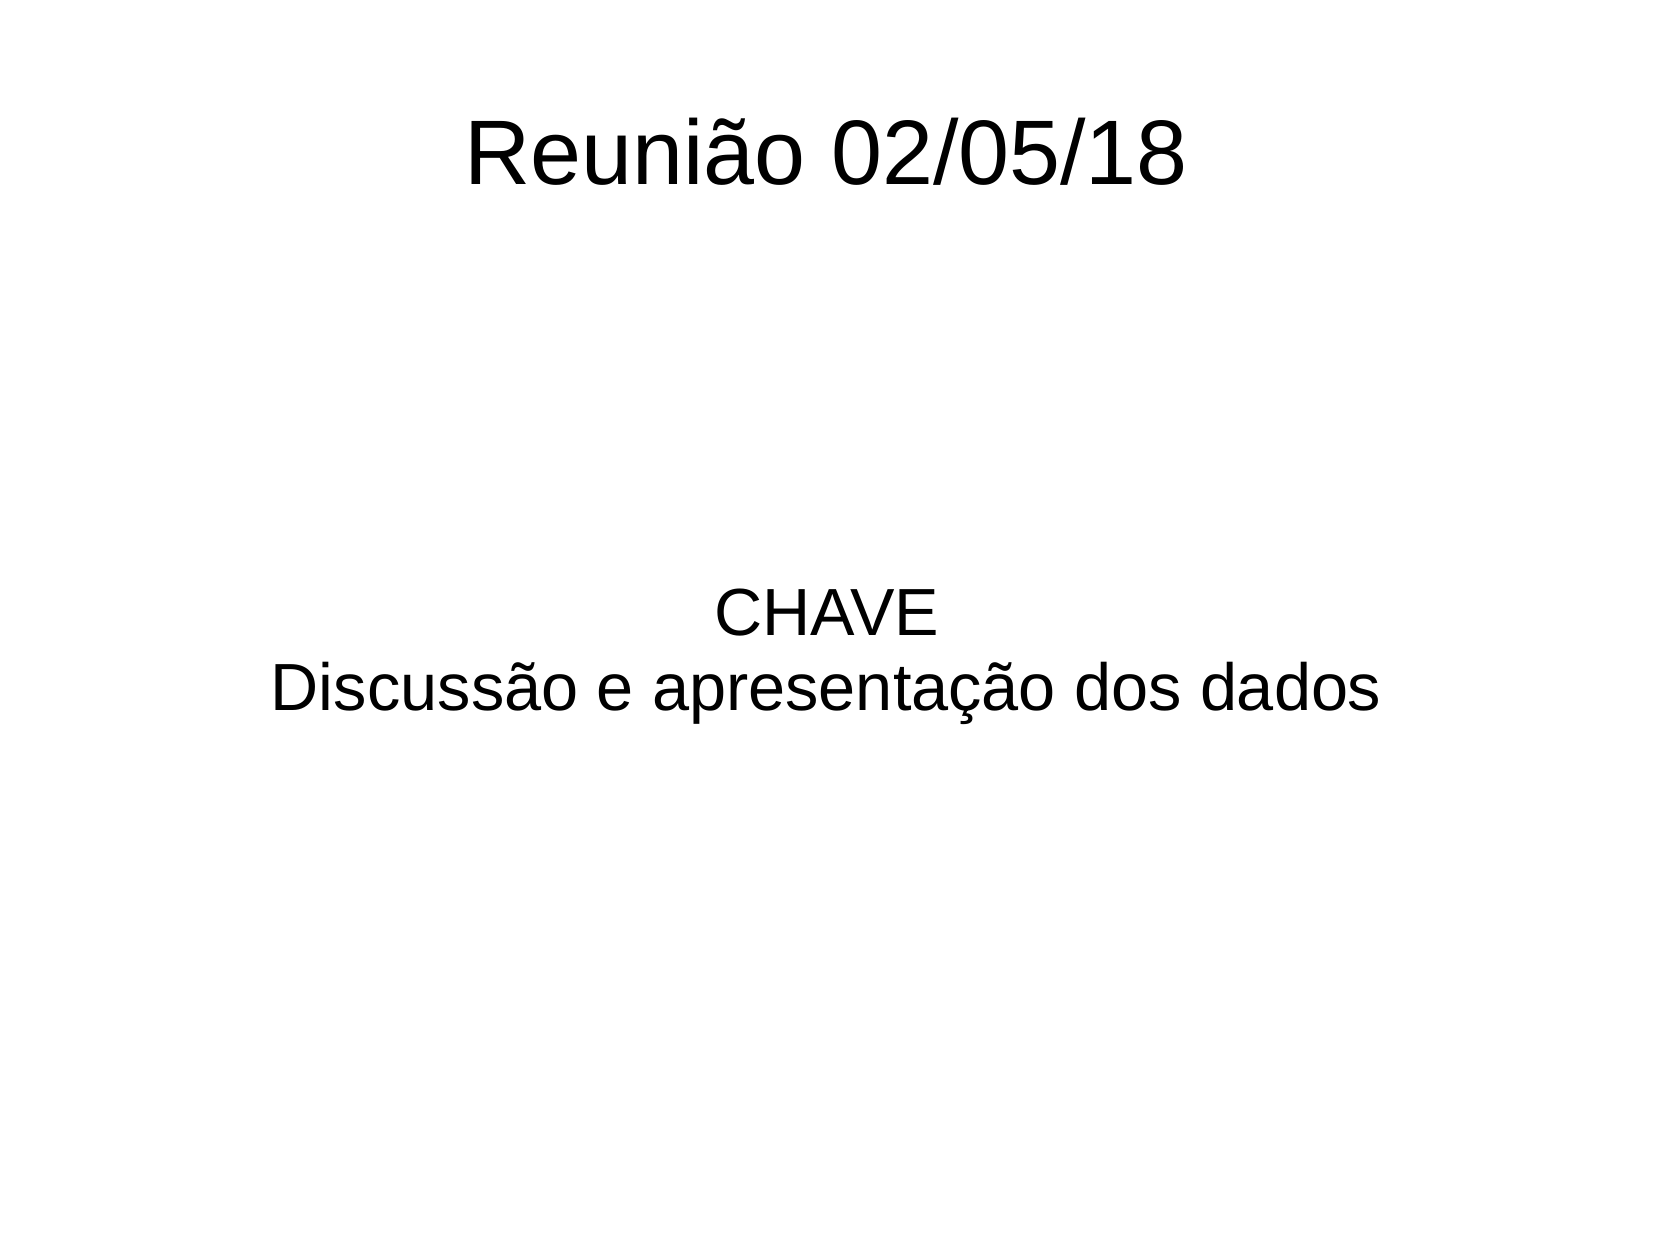

# Reunião 02/05/18
CHAVE
Discussão e apresentação dos dados